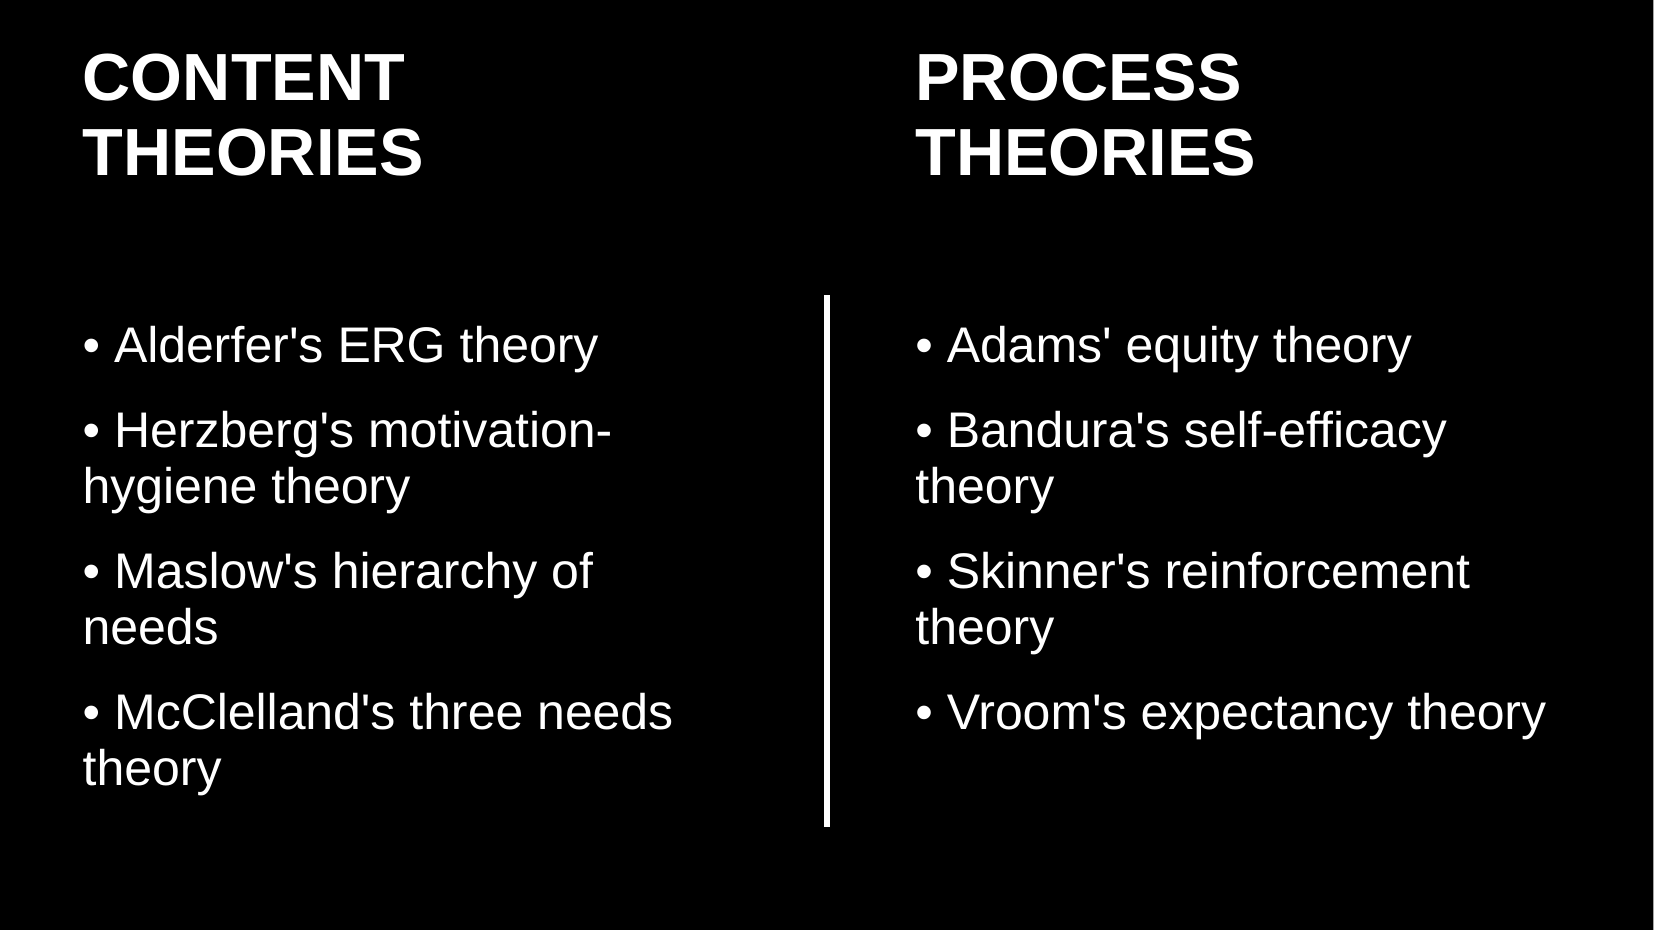

# CONTENT THEORIES
PROCESS THEORIES
• Alderfer's ERG theory
• Herzberg's motivation-hygiene theory
• Maslow's hierarchy of needs
• McClelland's three needs theory
• Adams' equity theory
• Bandura's self-efficacy theory
• Skinner's reinforcement theory
• Vroom's expectancy theory